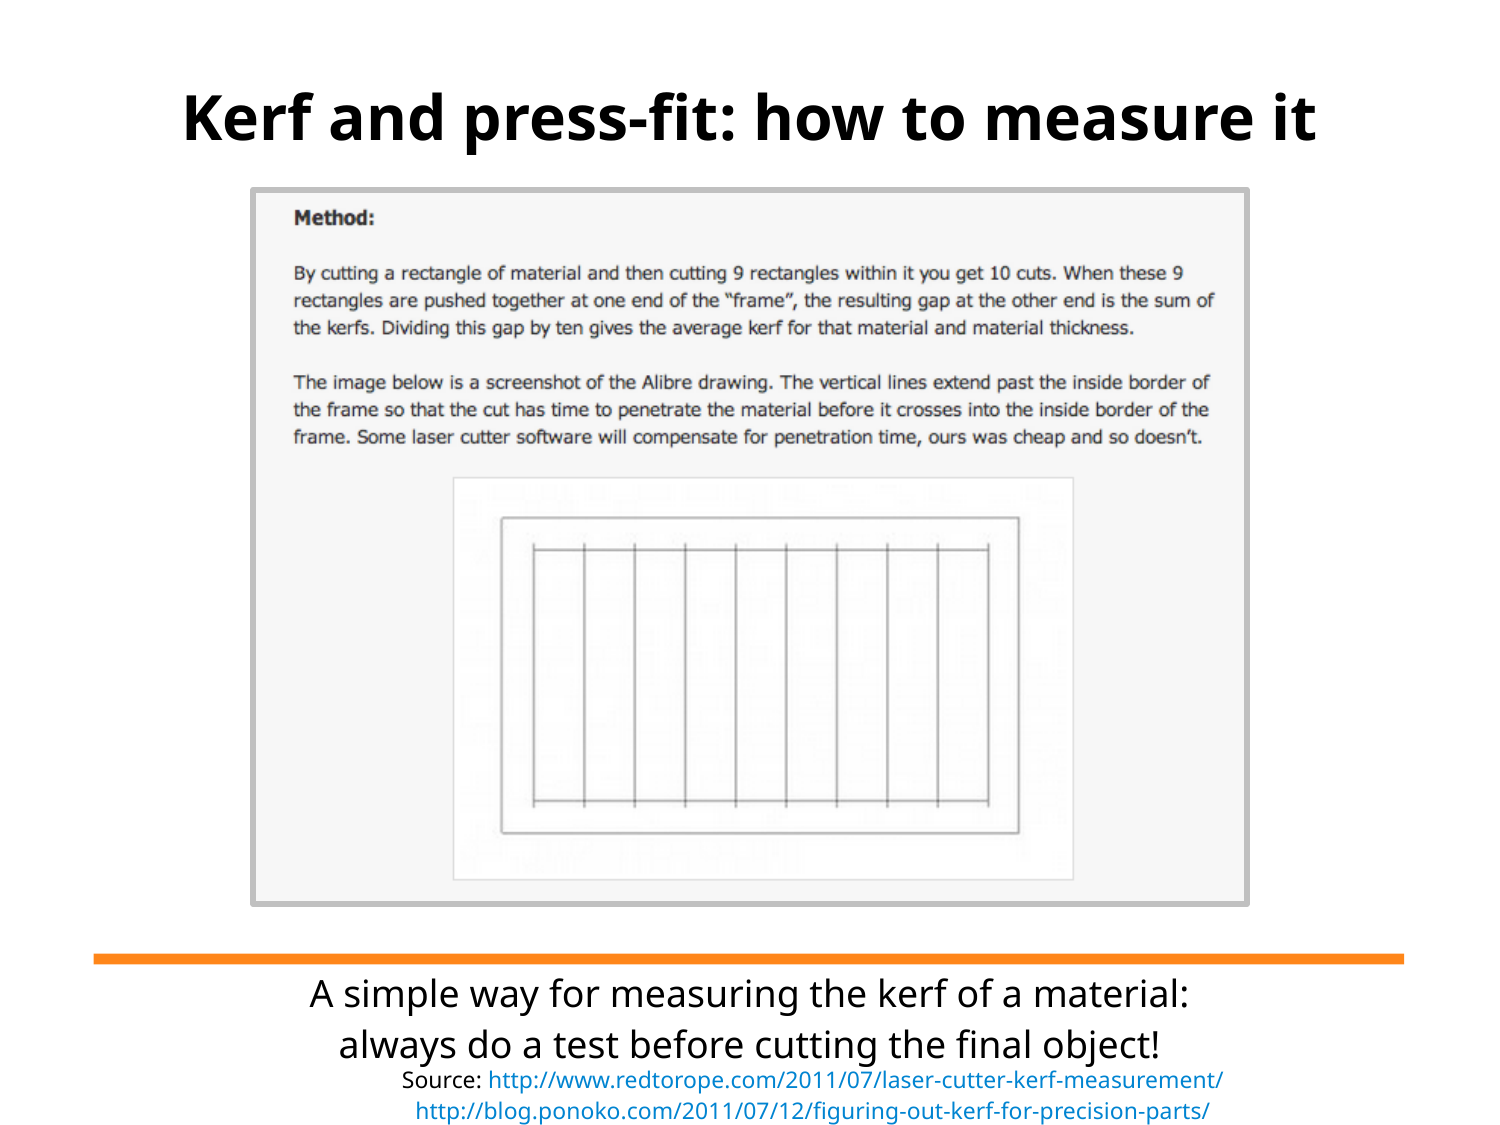

# Kerf and press-fit: how to measure it
A simple way for measuring the kerf of a material: always do a test before cutting the final object!
Source: http://www.redtorope.com/2011/07/laser-cutter-kerf-measurement/
http://blog.ponoko.com/2011/07/12/figuring-out-kerf-for-precision-parts/